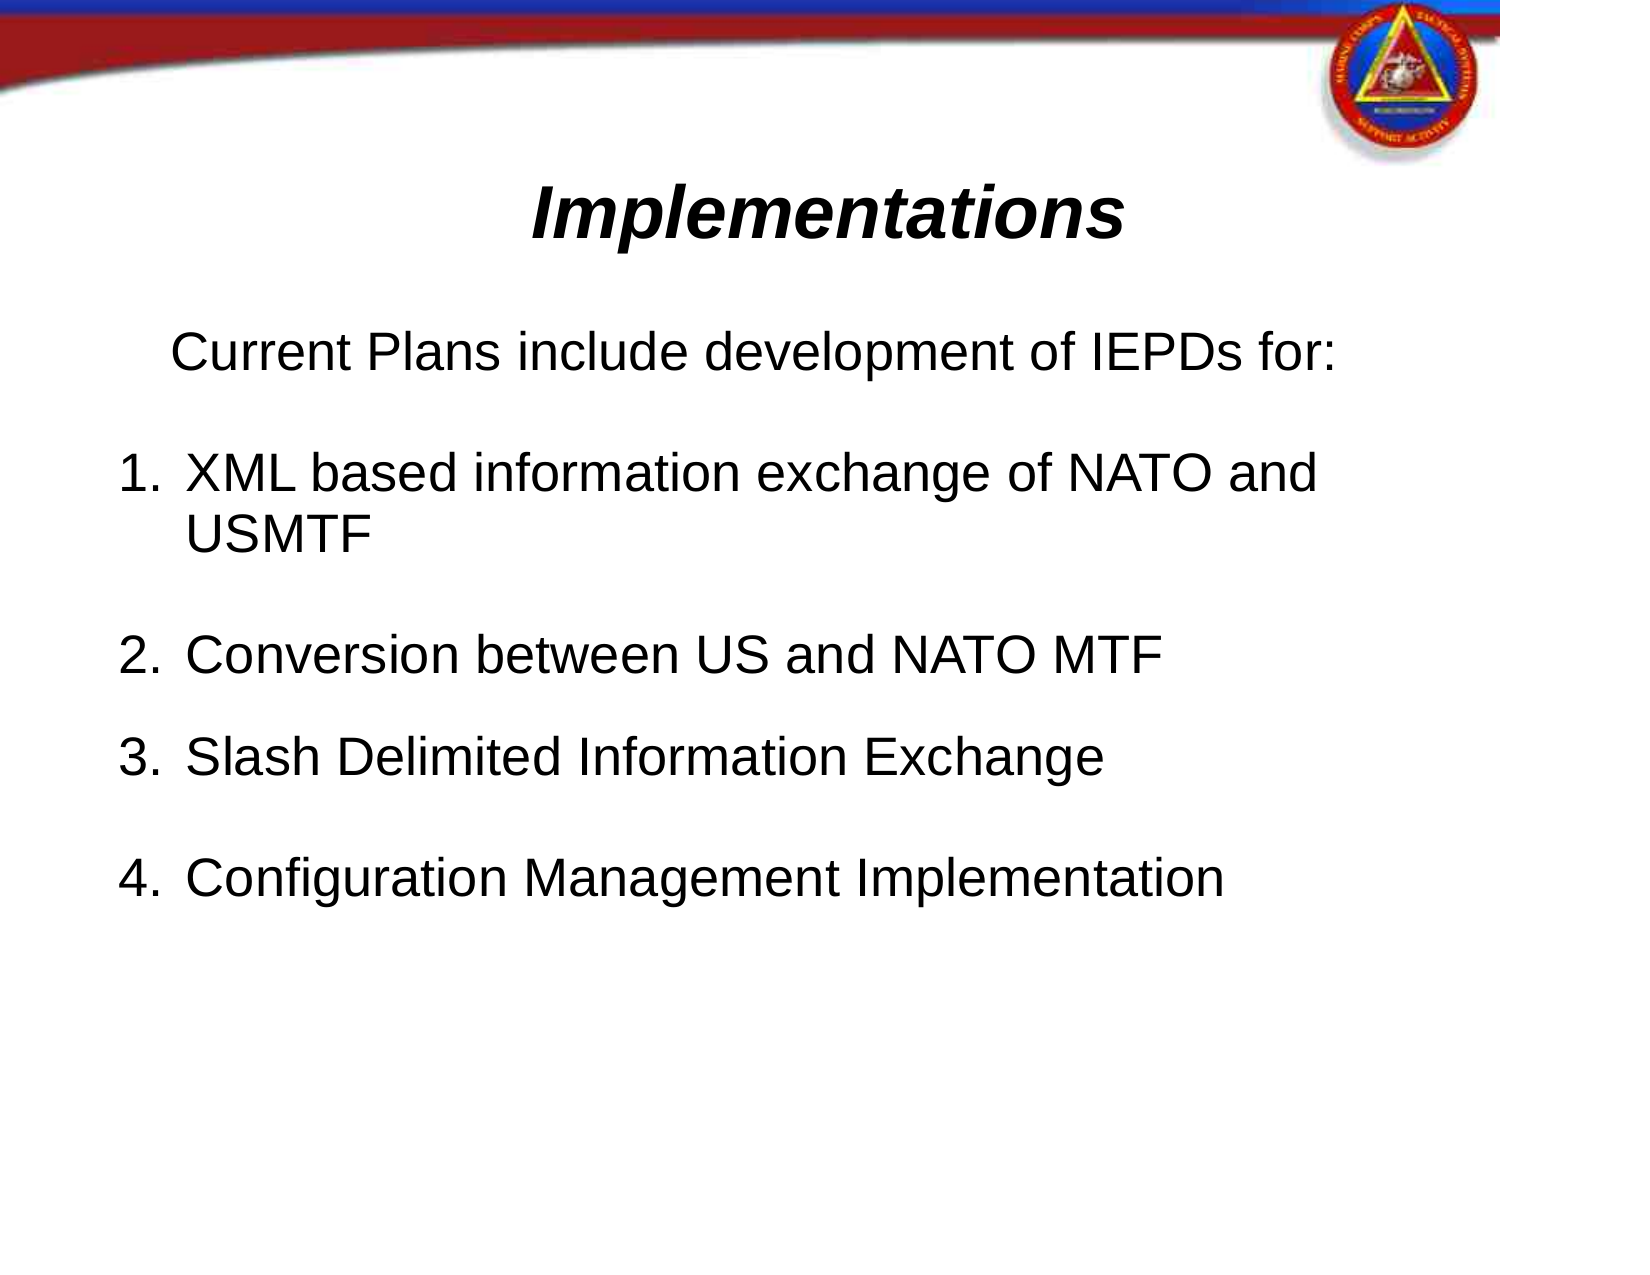

Implementations
Current Plans include development of IEPDs for:
XML based information exchange of NATO and USMTF
Conversion between US and NATO MTF
Slash Delimited Information Exchange
Configuration Management Implementation